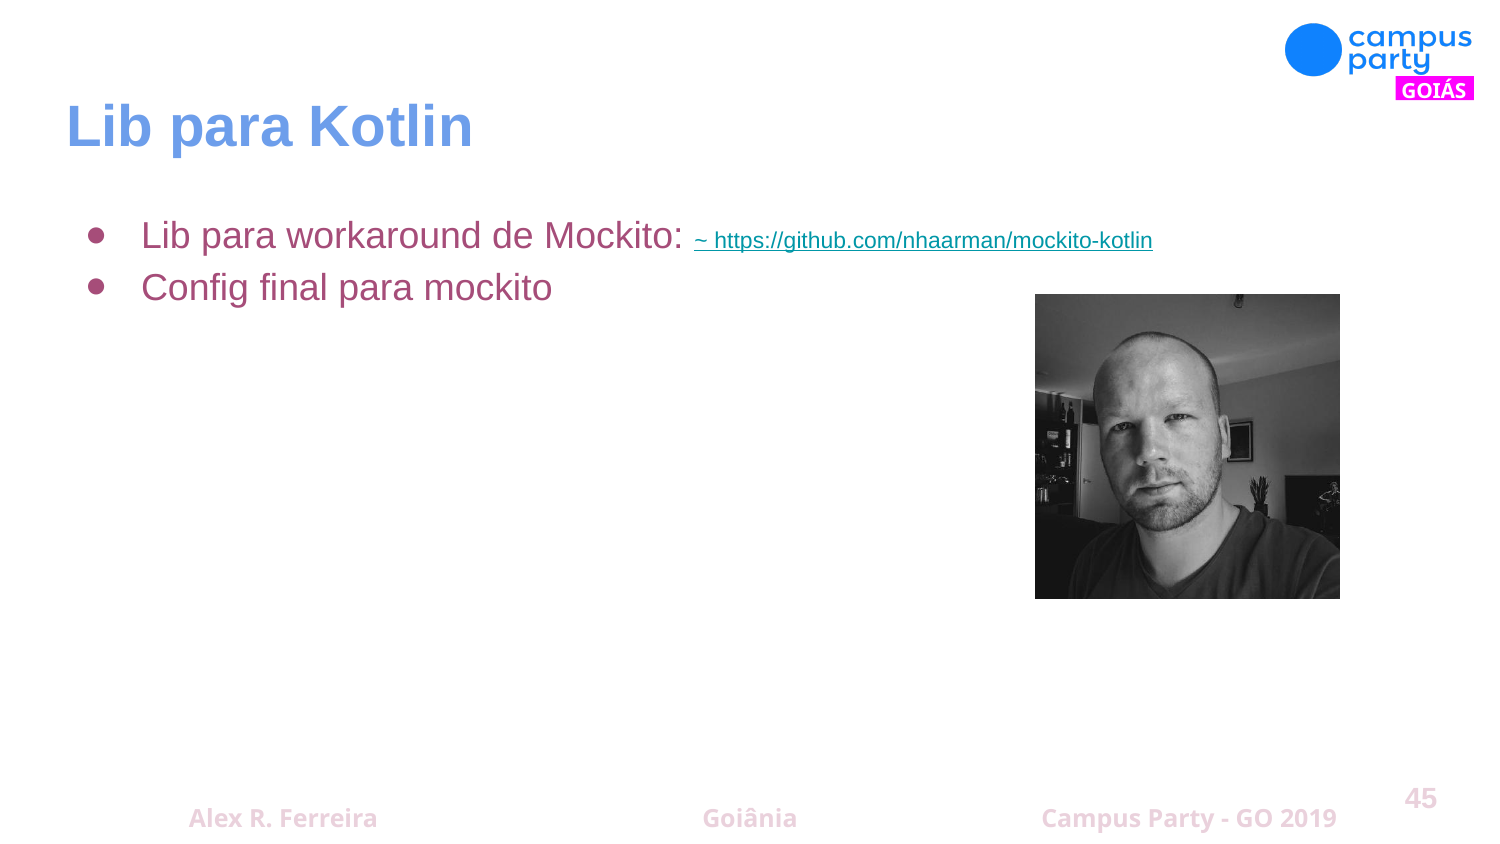

# Lib para Kotlin
Lib para workaround de Mockito: ~ https://github.com/nhaarman/mockito-kotlin
Config final para mockito